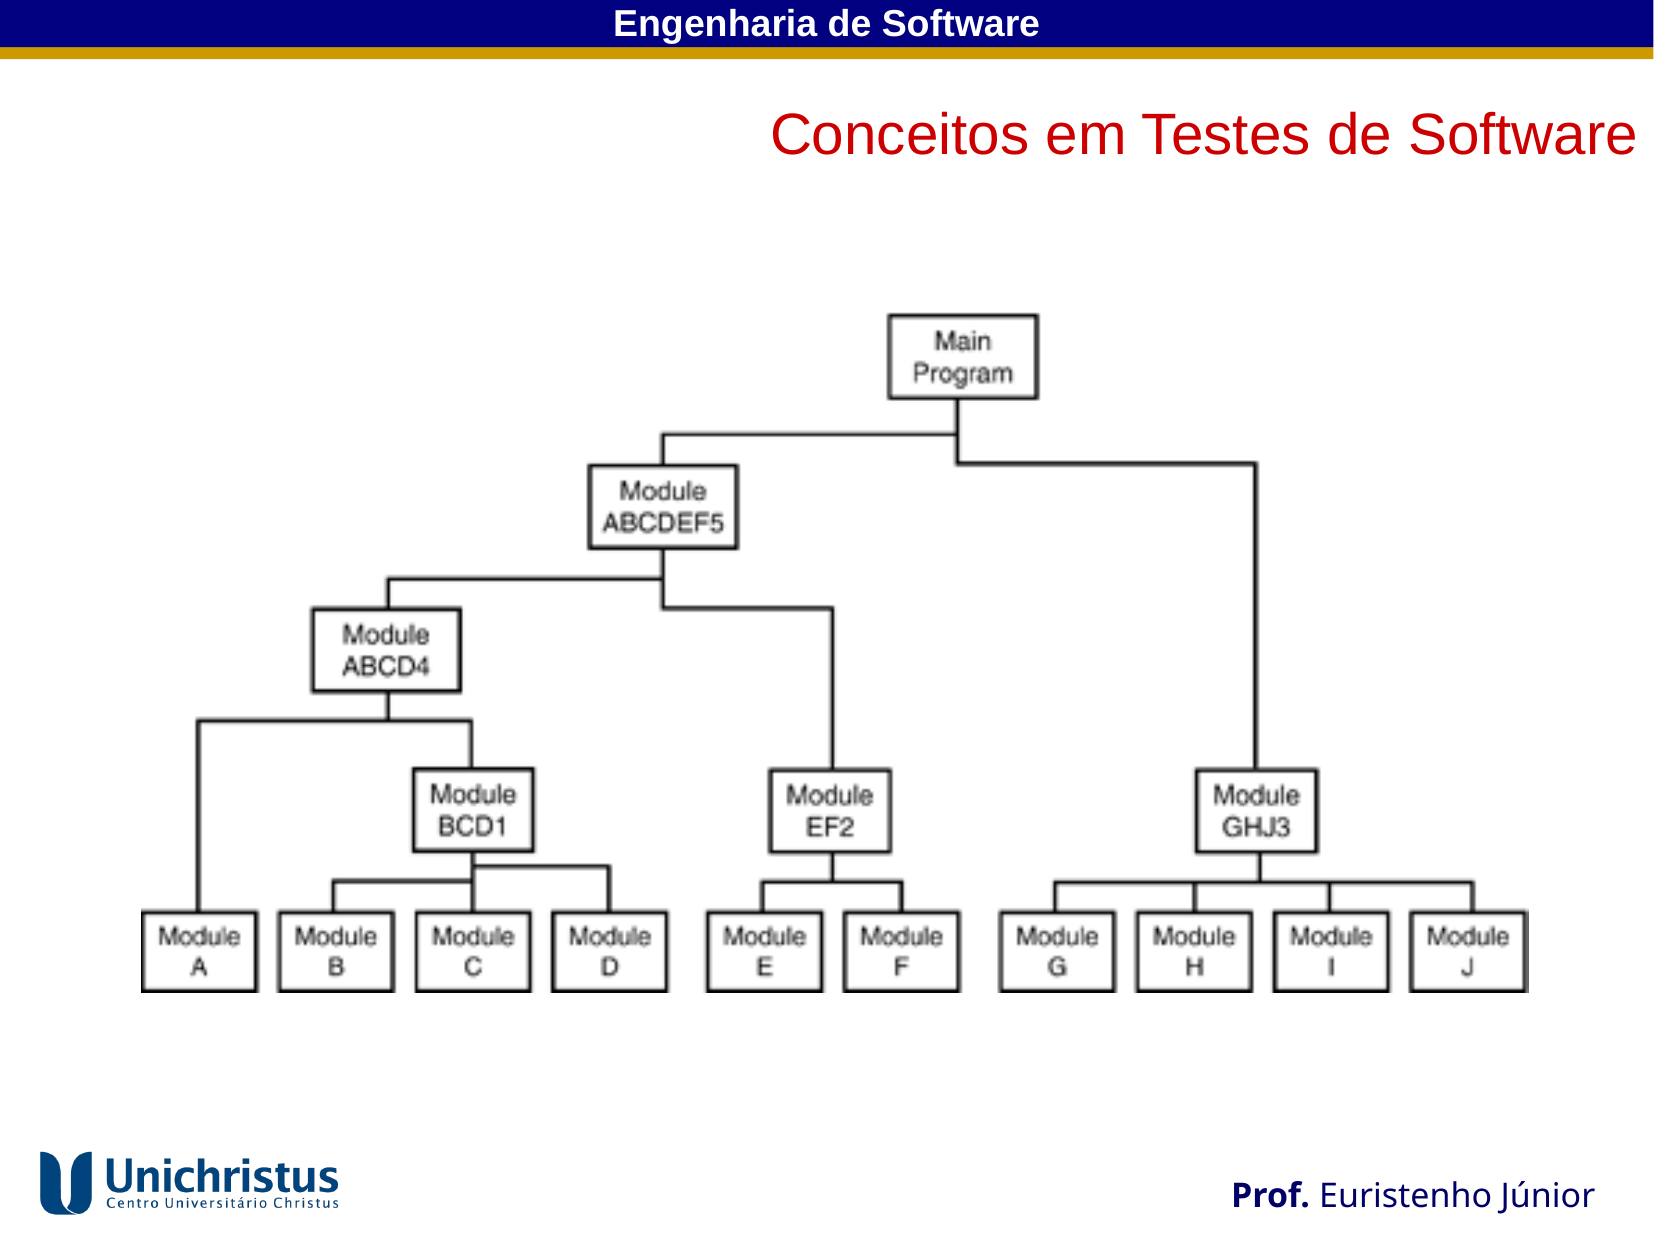

Engenharia de Software
Conceitos em Testes de Software
Prof. Euristenho Júnior